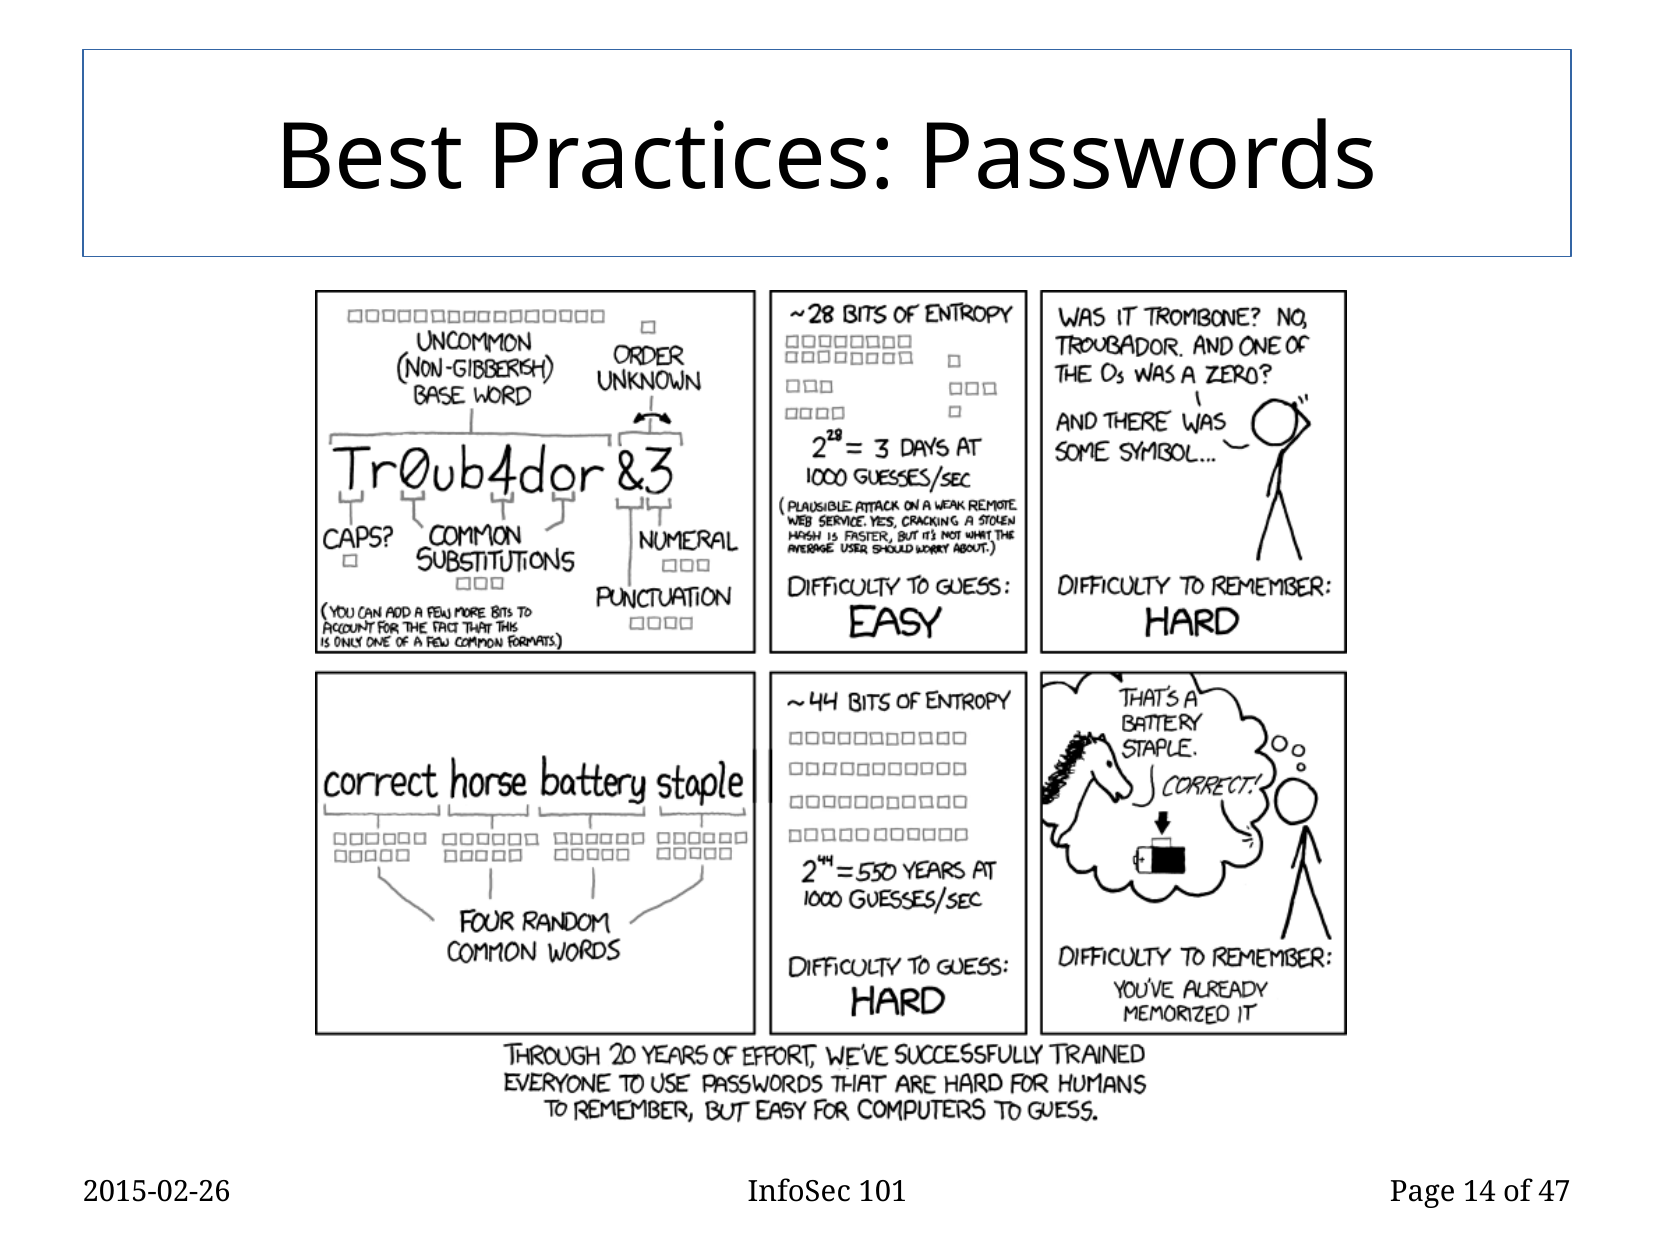

# Best Practices: Passwords
2015-02-26
InfoSec 101
14